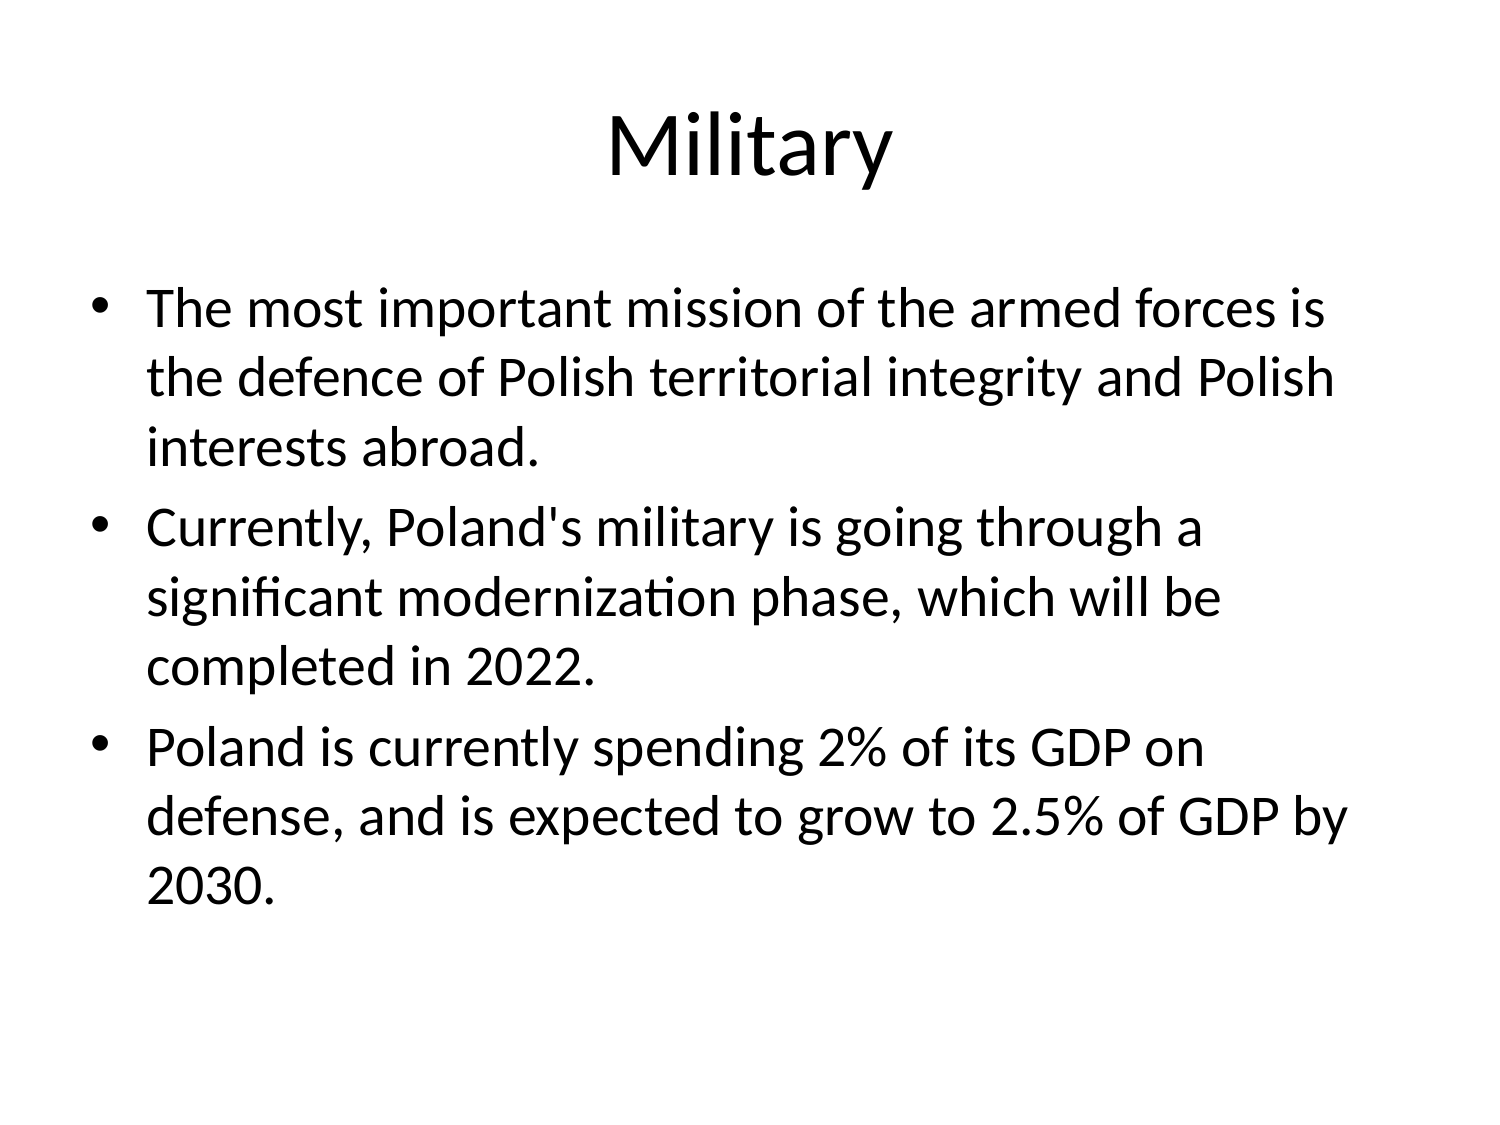

# Military
The most important mission of the armed forces is the defence of Polish territorial integrity and Polish interests abroad.
Currently, Poland's military is going through a significant modernization phase, which will be completed in 2022.
Poland is currently spending 2% of its GDP on defense, and is expected to grow to 2.5% of GDP by 2030.